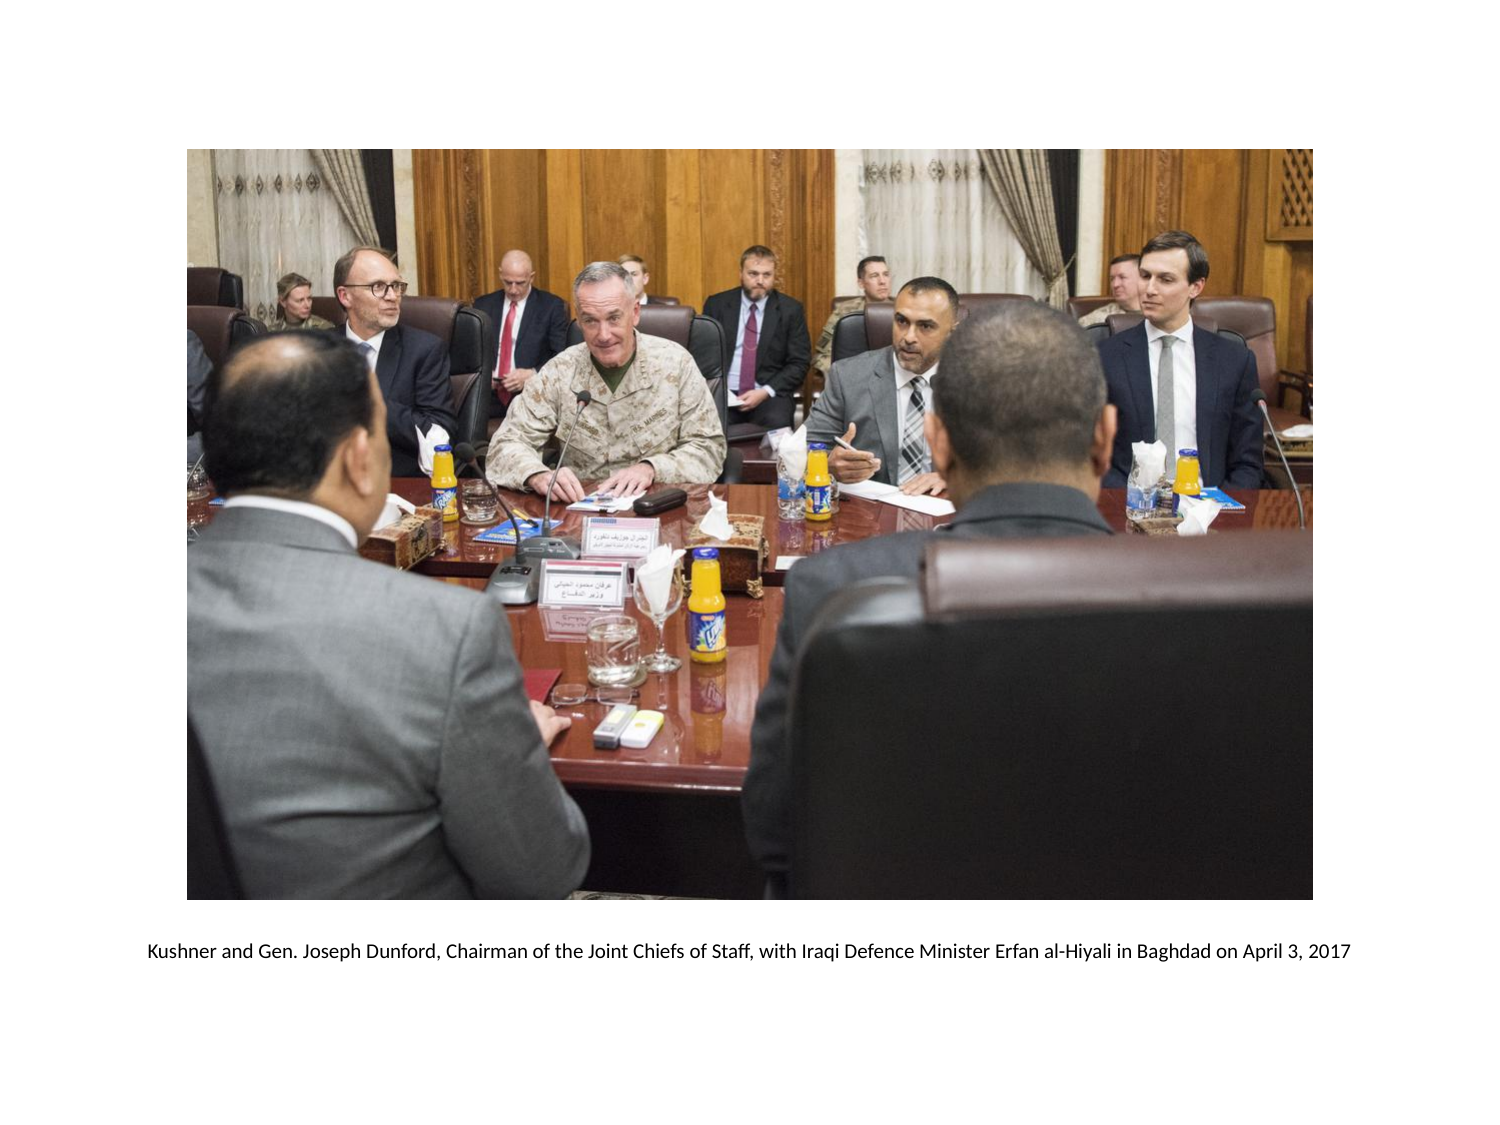

Kushner and Gen. Joseph Dunford, Chairman of the Joint Chiefs of Staff, with Iraqi Defence Minister Erfan al-Hiyali in Baghdad on April 3, 2017